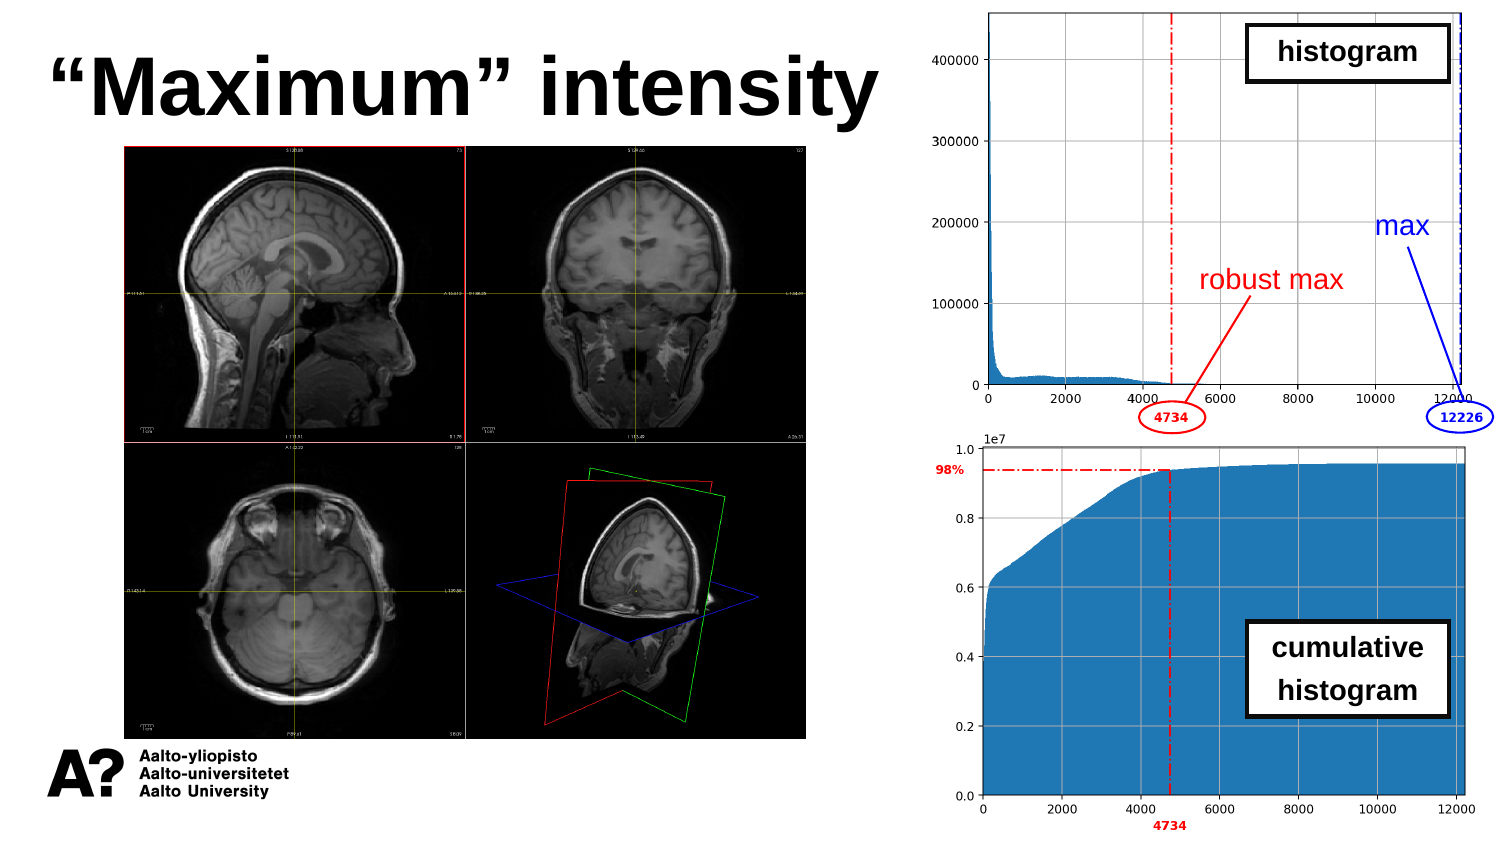

histogram
# “Maximum” intensity
max
robust max
cumulative
histogram